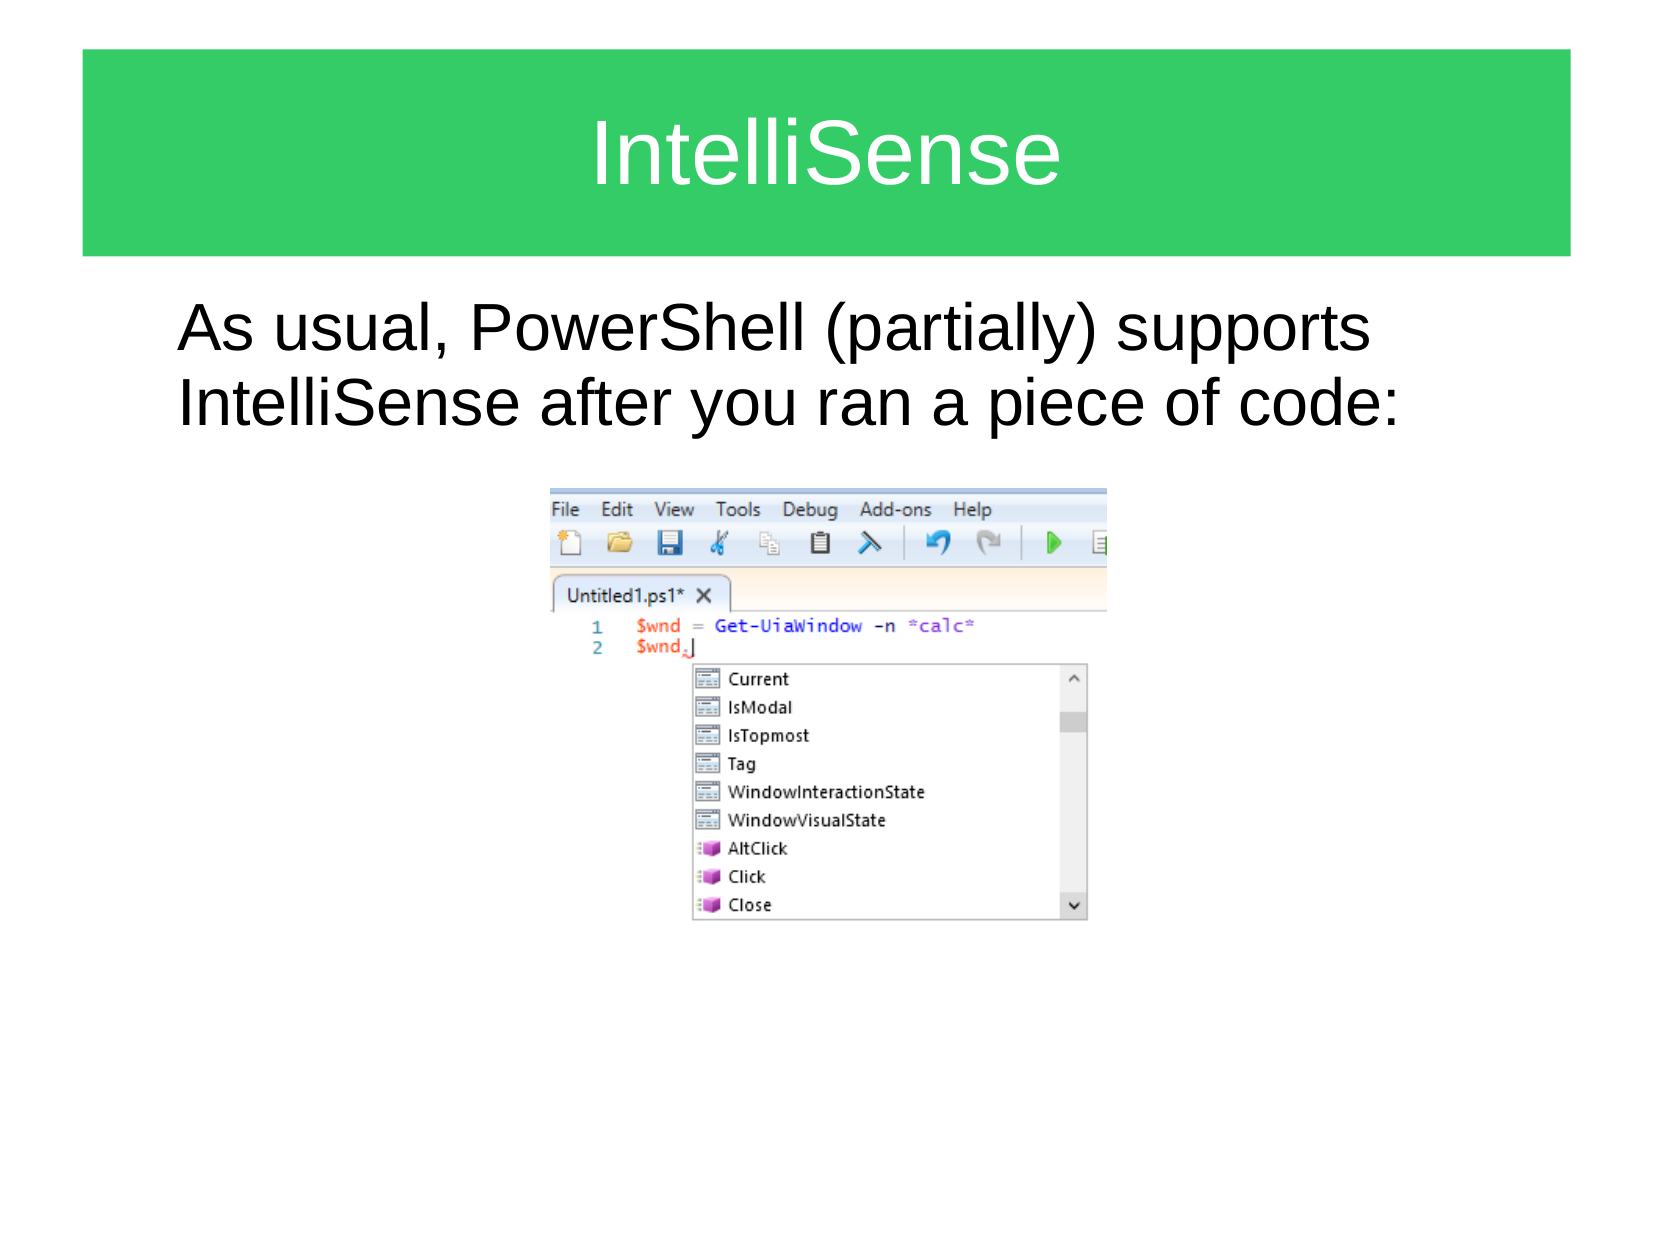

# IntelliSense
As usual, PowerShell (partially) supports IntelliSense after you ran a piece of code: